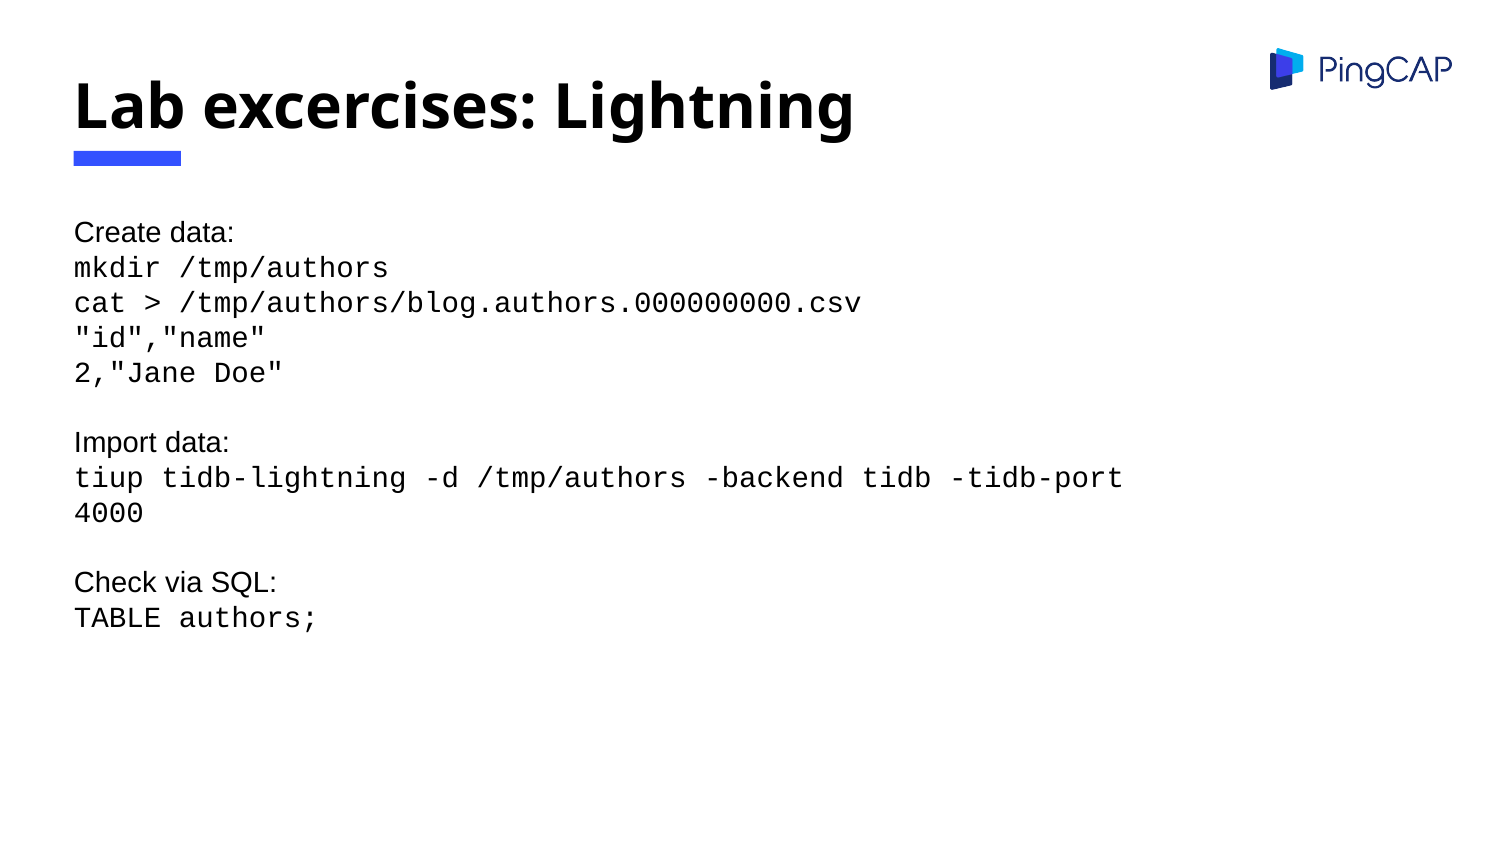

Lab excercises: Lightning
Create data:
mkdir /tmp/authors
cat > /tmp/authors/blog.authors.000000000.csv
"id","name"
2,"Jane Doe"
Import data:
tiup tidb-lightning -d /tmp/authors -backend tidb -tidb-port 4000
Check via SQL:
TABLE authors;